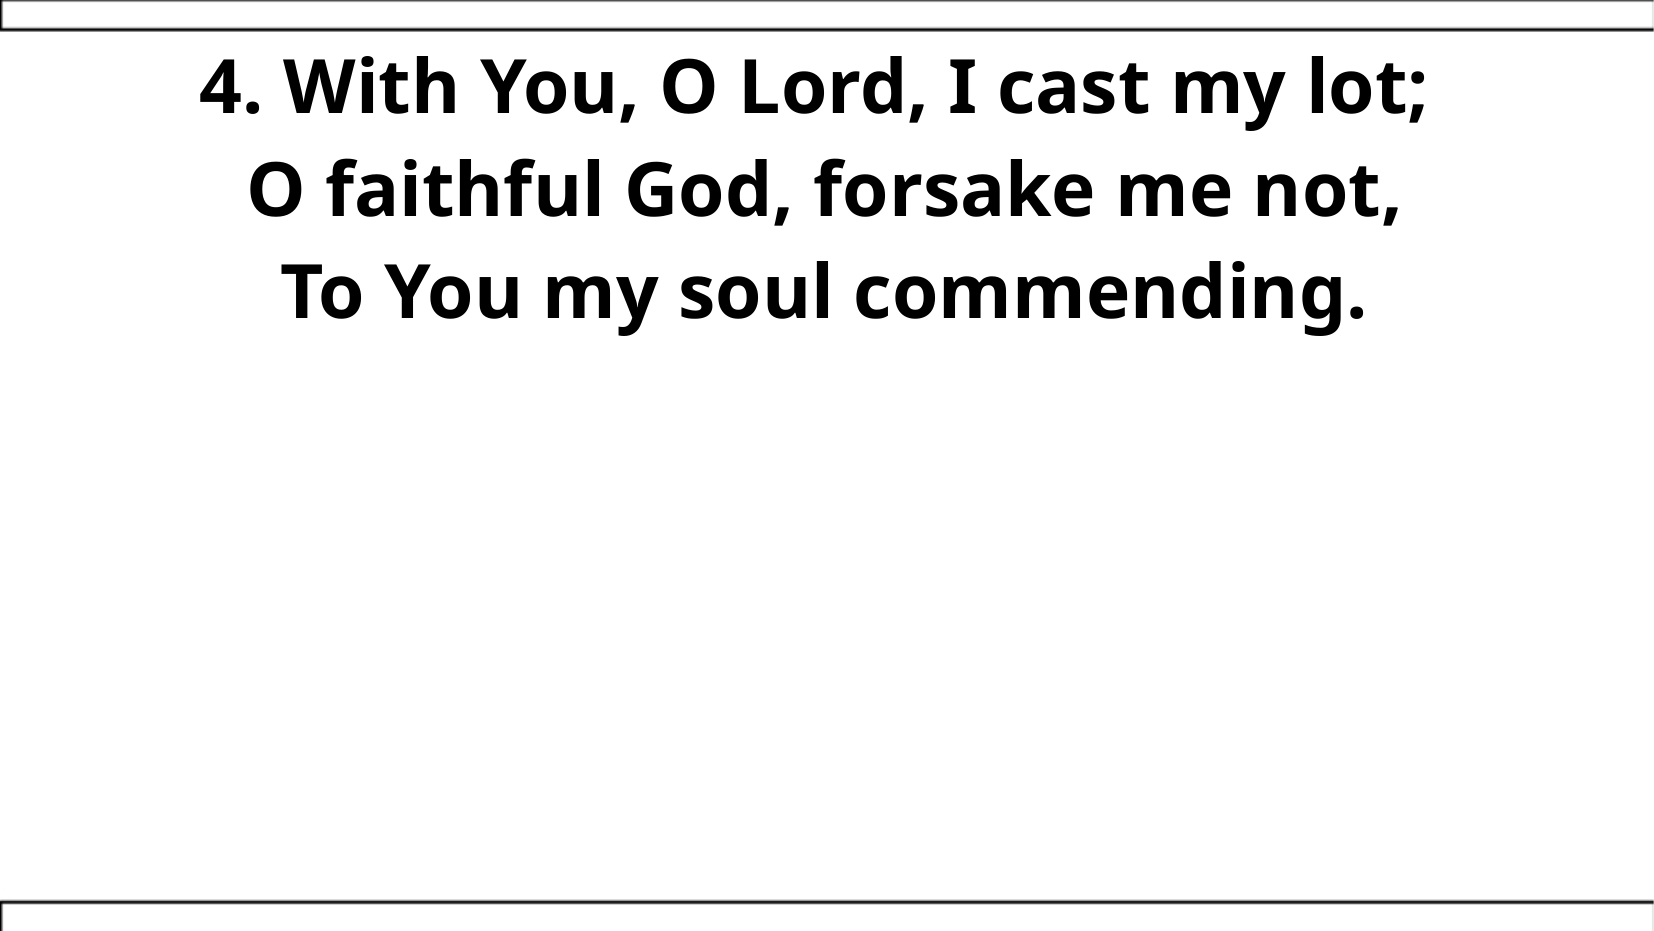

4. With You, O Lord, I cast my lot;
O faithful God, forsake me not,
To You my soul commending.